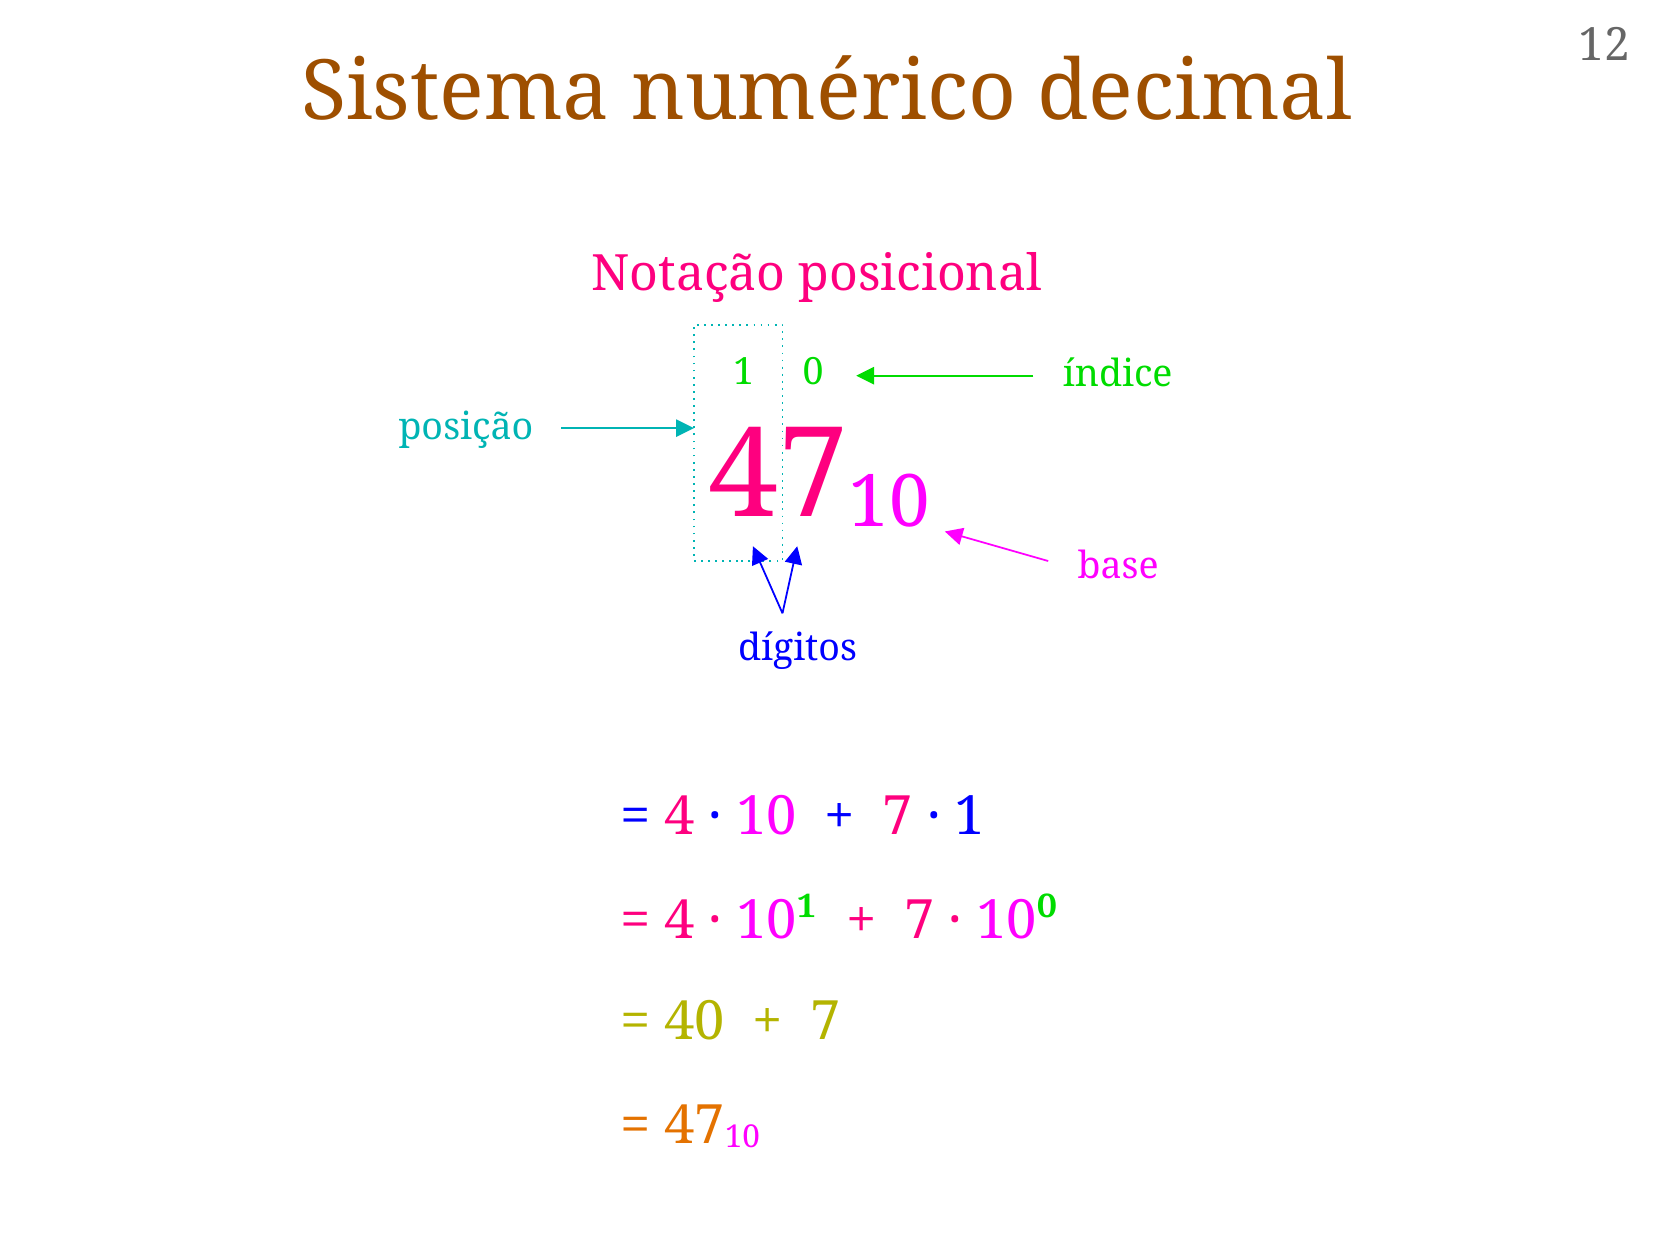

12
# Sistema numérico decimal
Notação posicional
 1 0
índice
4710
posição
base
dígitos
= 4 · 10 + 7 · 1
= 4 · 10¹ + 7 · 10⁰
= 40 + 7
= 4710